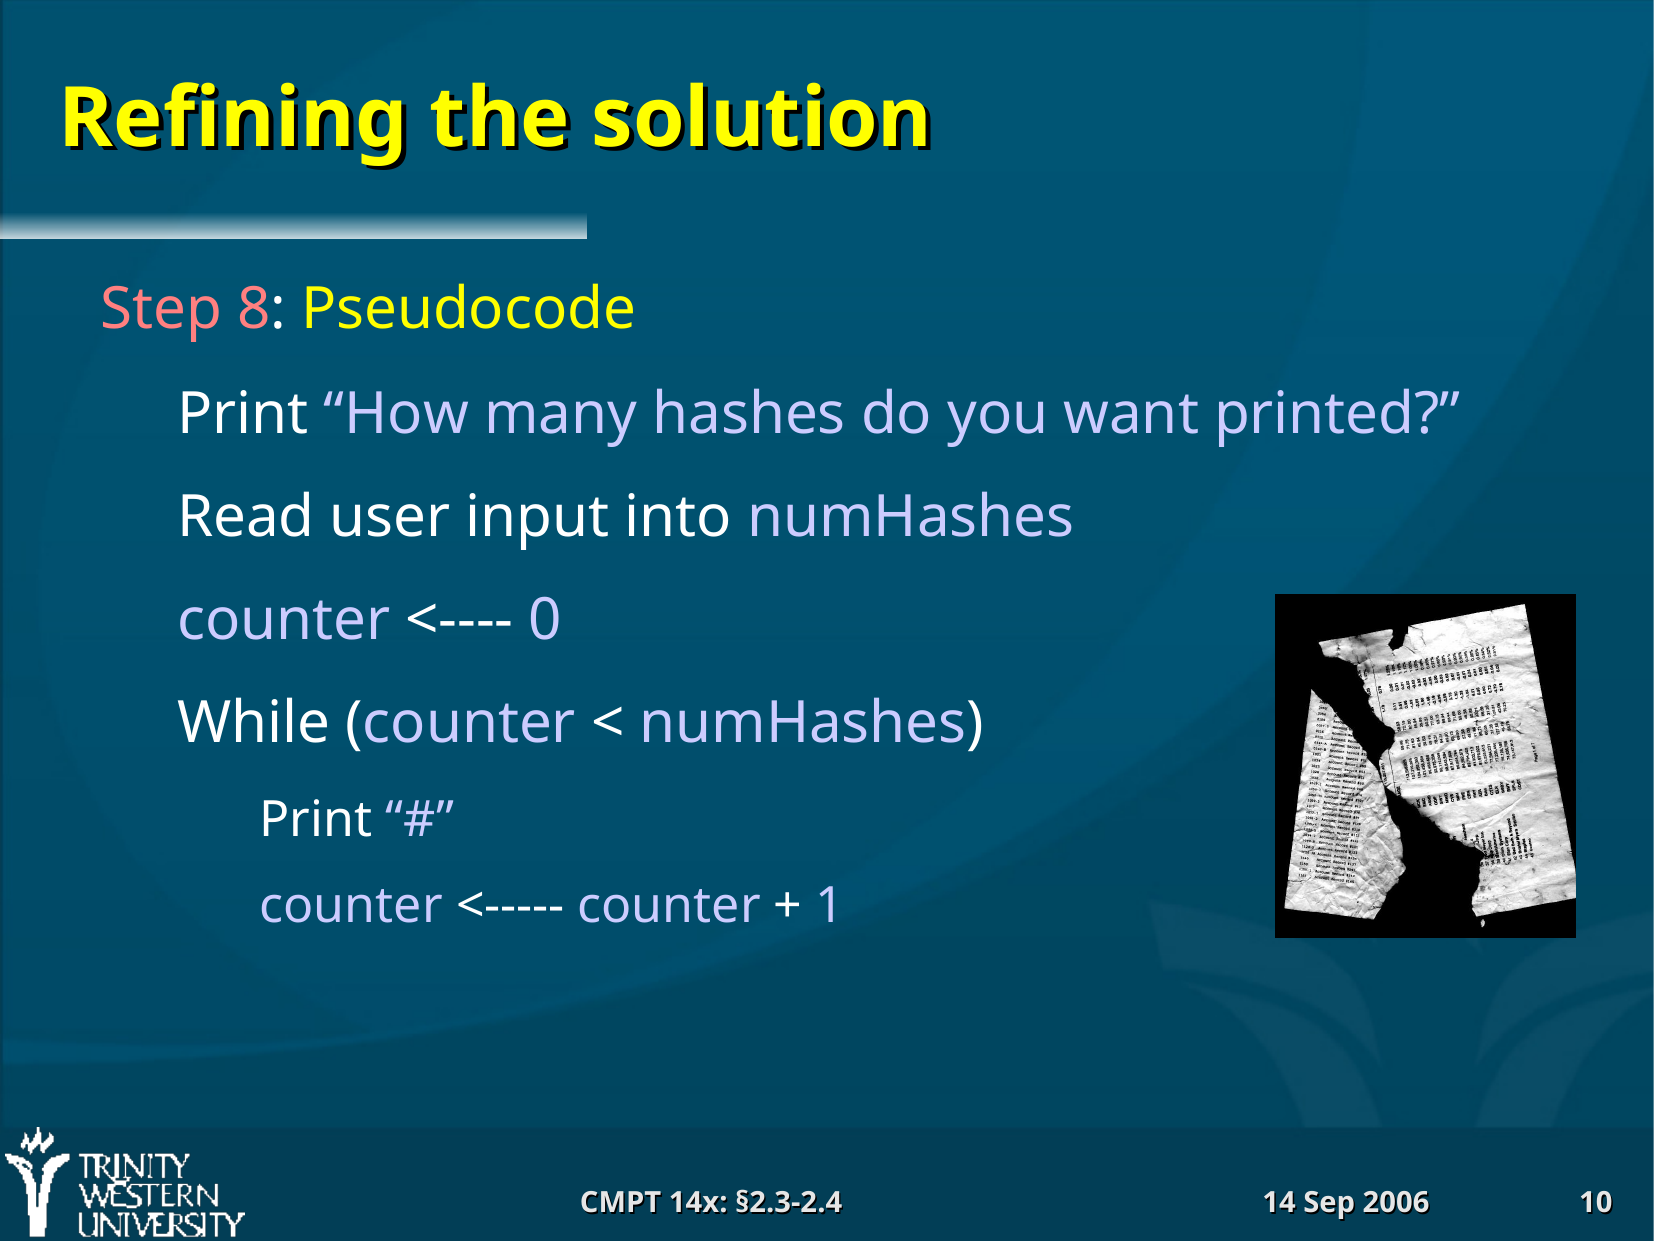

# Refining the solution
Step 8: Pseudocode
Print “How many hashes do you want printed?”
Read user input into numHashes
counter <---- 0
While (counter < numHashes)
Print “#”
counter <----- counter + 1
CMPT 14x: §2.3-2.4
14 Sep 2006
10